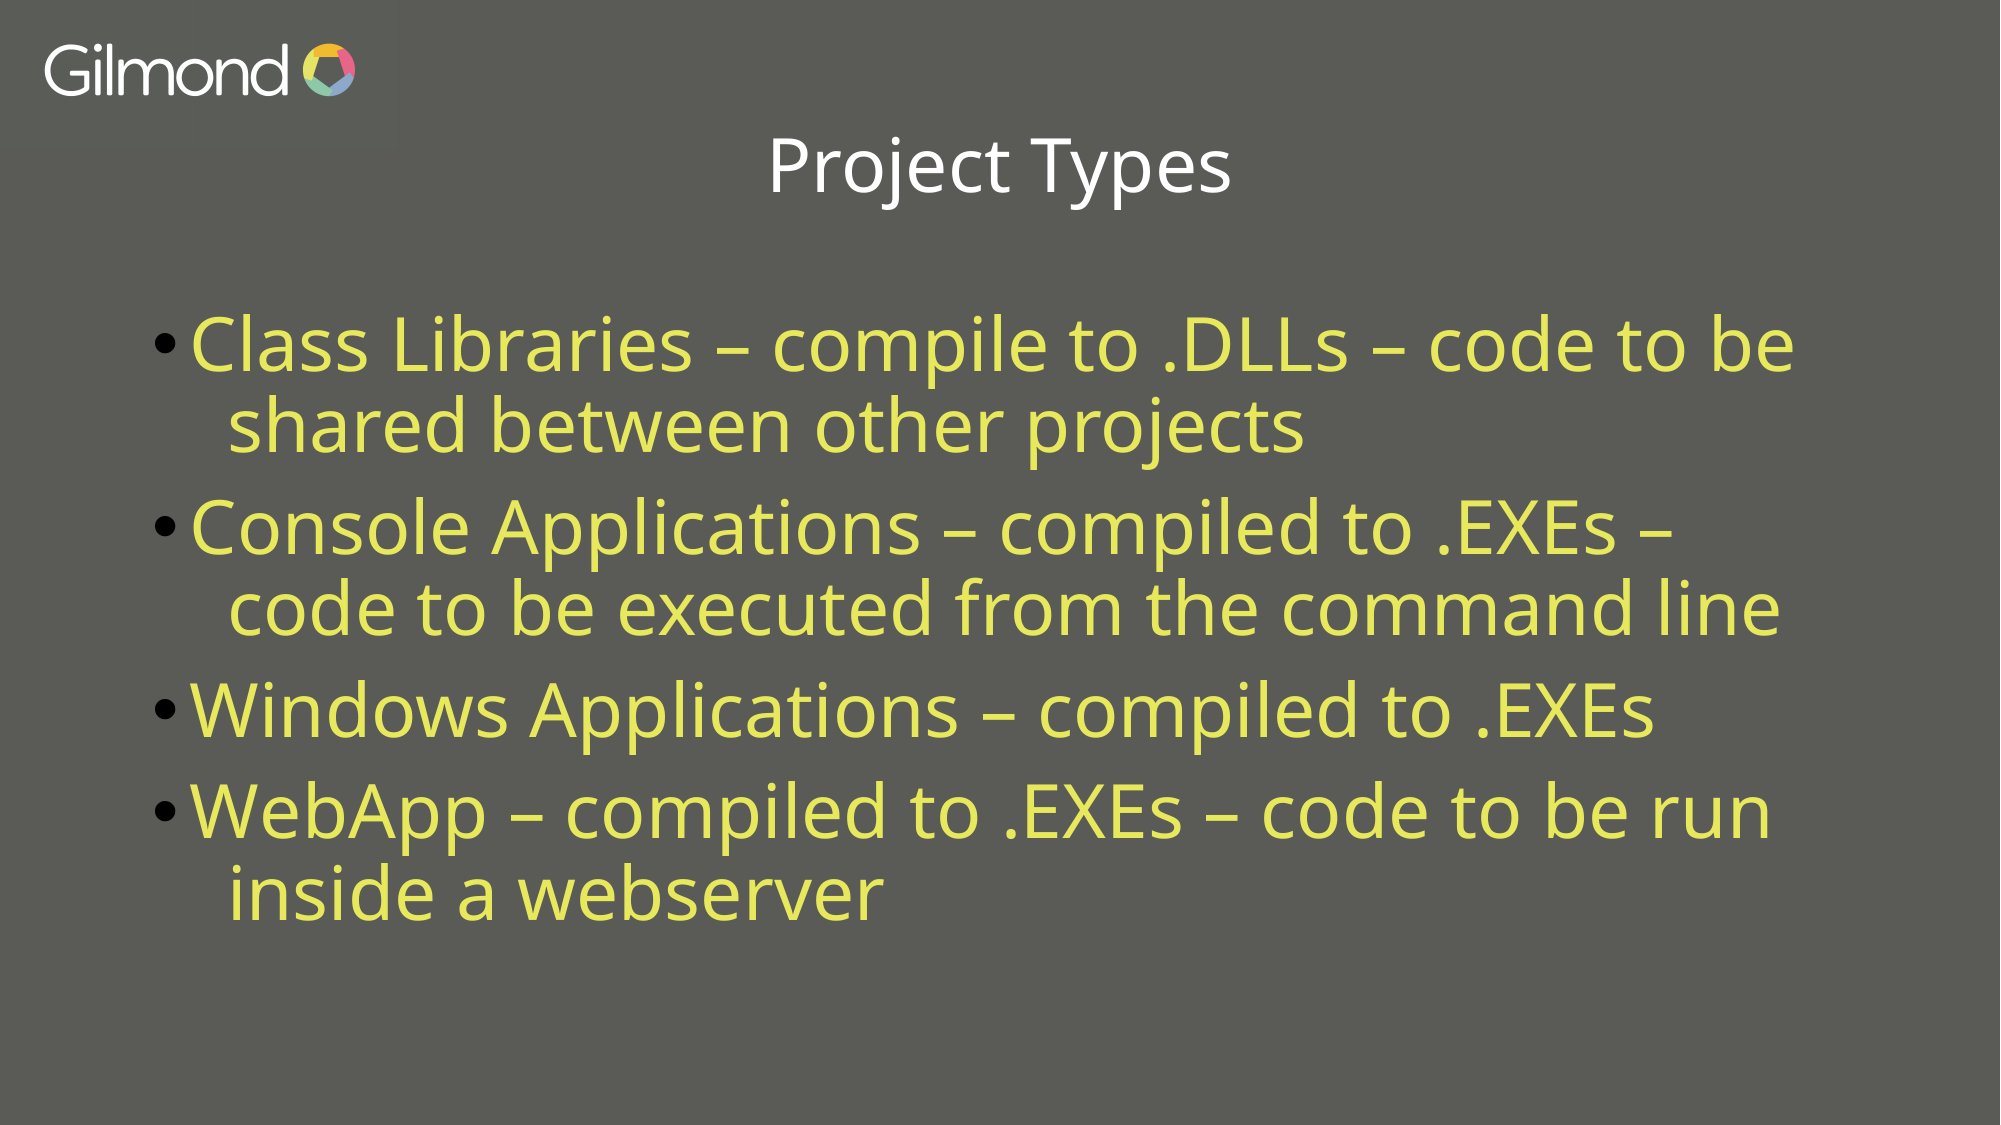

# Project Types
Class Libraries – compile to .DLLs – code to be shared between other projects
Console Applications – compiled to .EXEs – code to be executed from the command line
Windows Applications – compiled to .EXEs
WebApp – compiled to .EXEs – code to be run inside a webserver